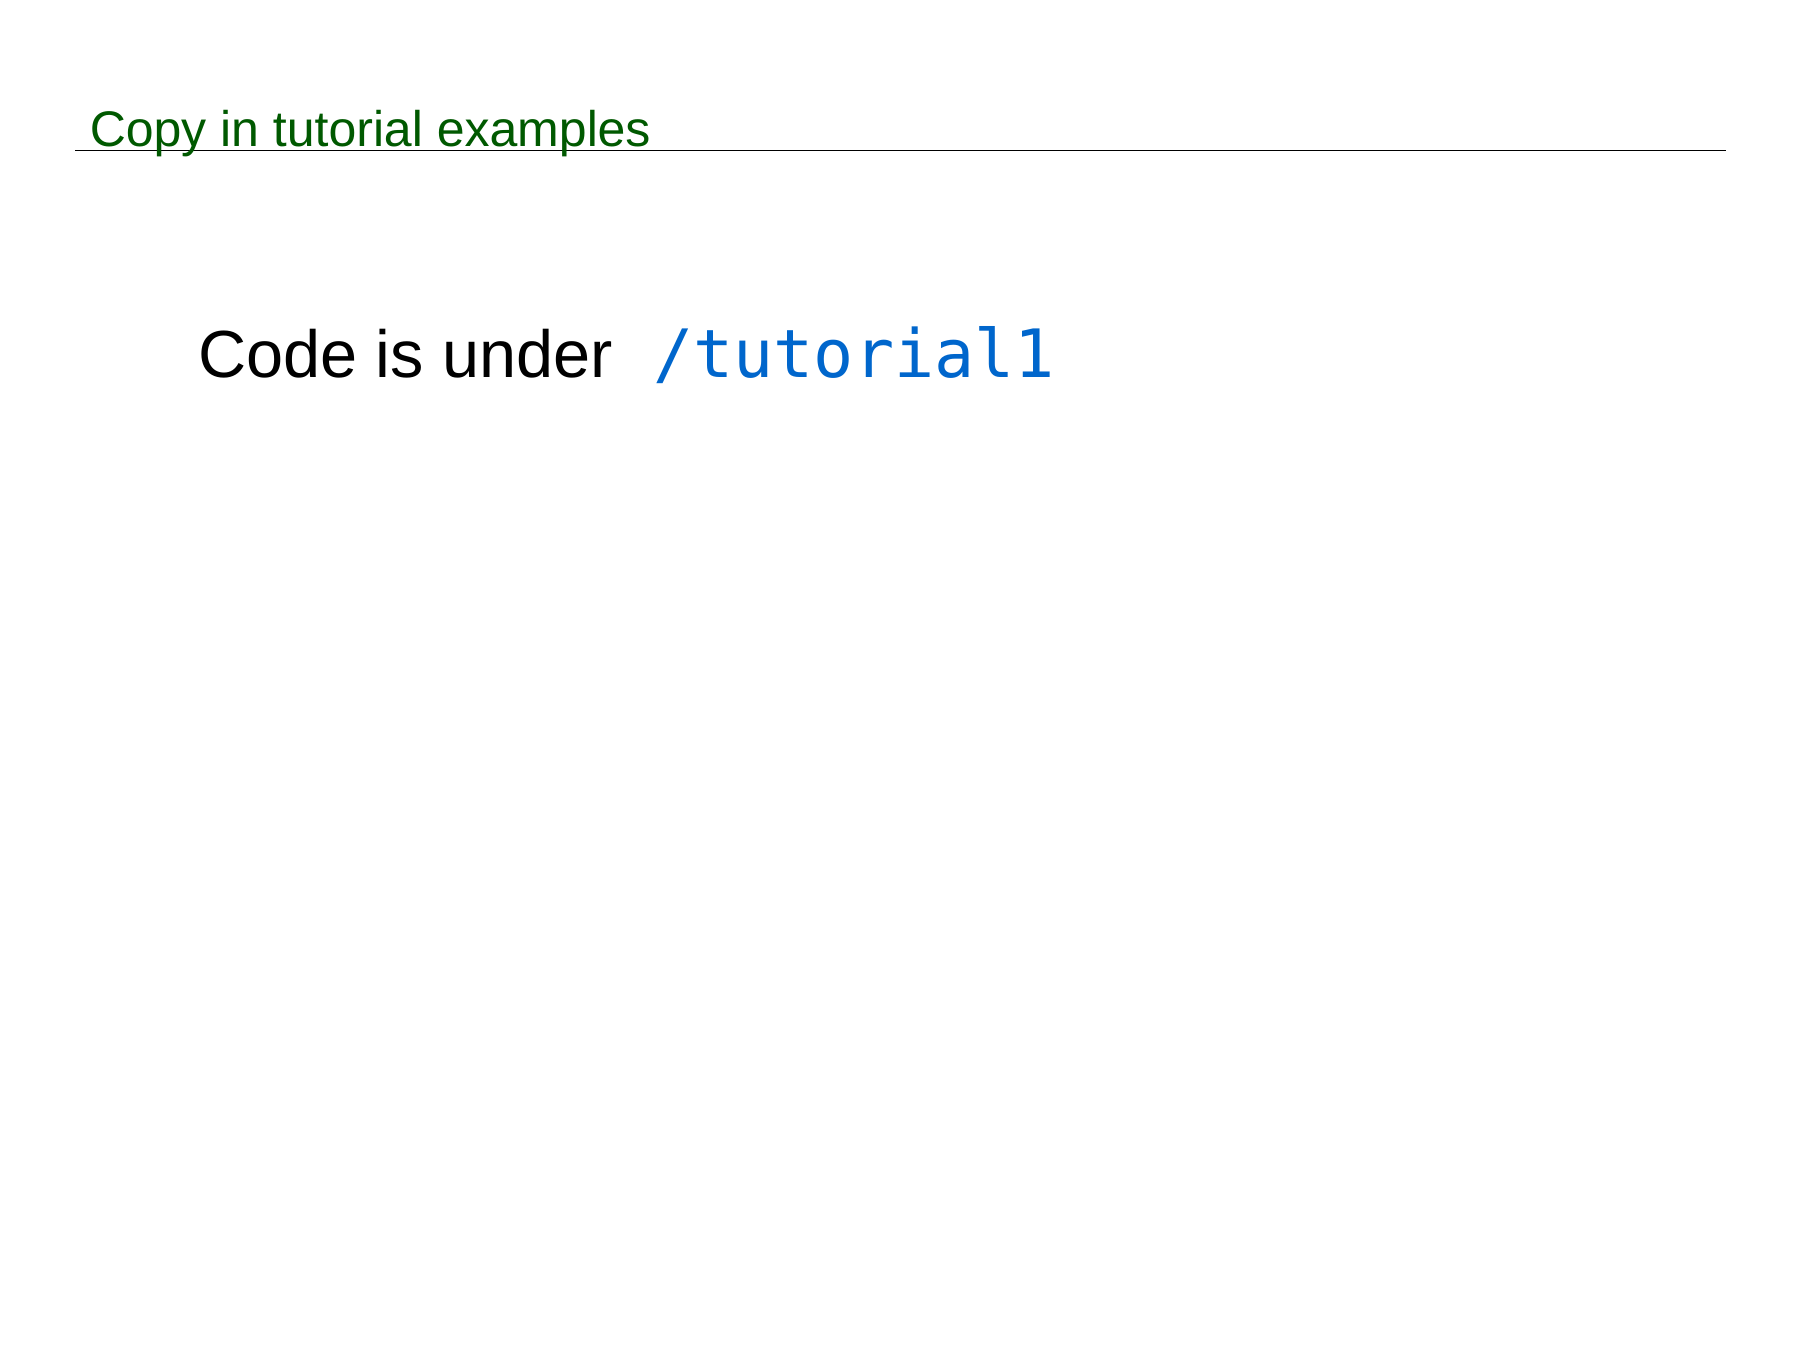

# Copy in tutorial examples
Code is under /tutorial1